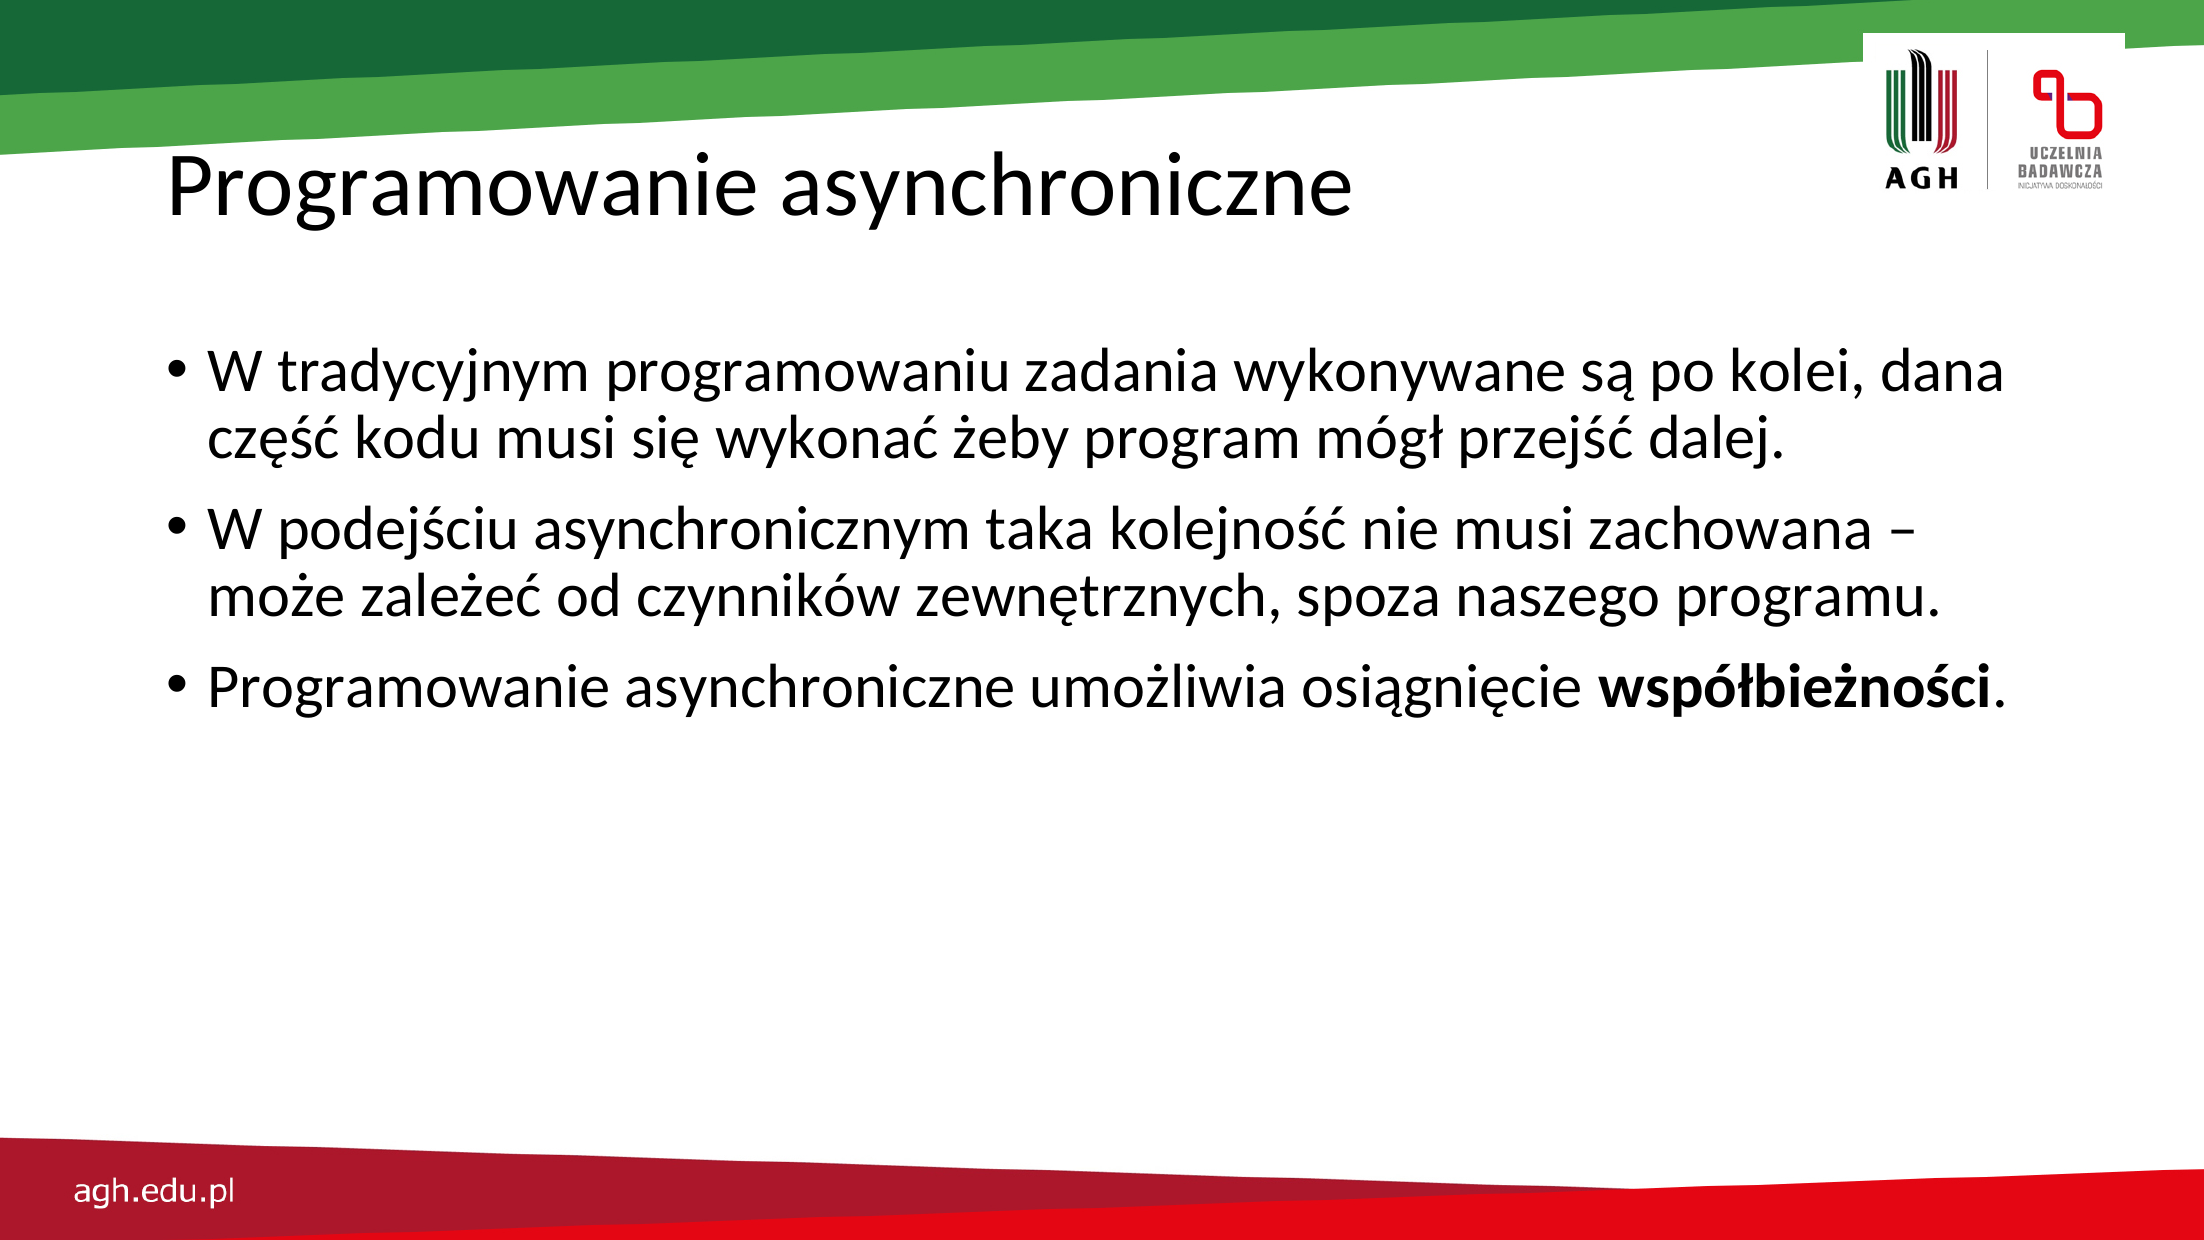

# Programowanie asynchroniczne
W tradycyjnym programowaniu zadania wykonywane są po kolei, dana część kodu musi się wykonać żeby program mógł przejść dalej.
W podejściu asynchronicznym taka kolejność nie musi zachowana – może zależeć od czynników zewnętrznych, spoza naszego programu.
Programowanie asynchroniczne umożliwia osiągnięcie współbieżności.